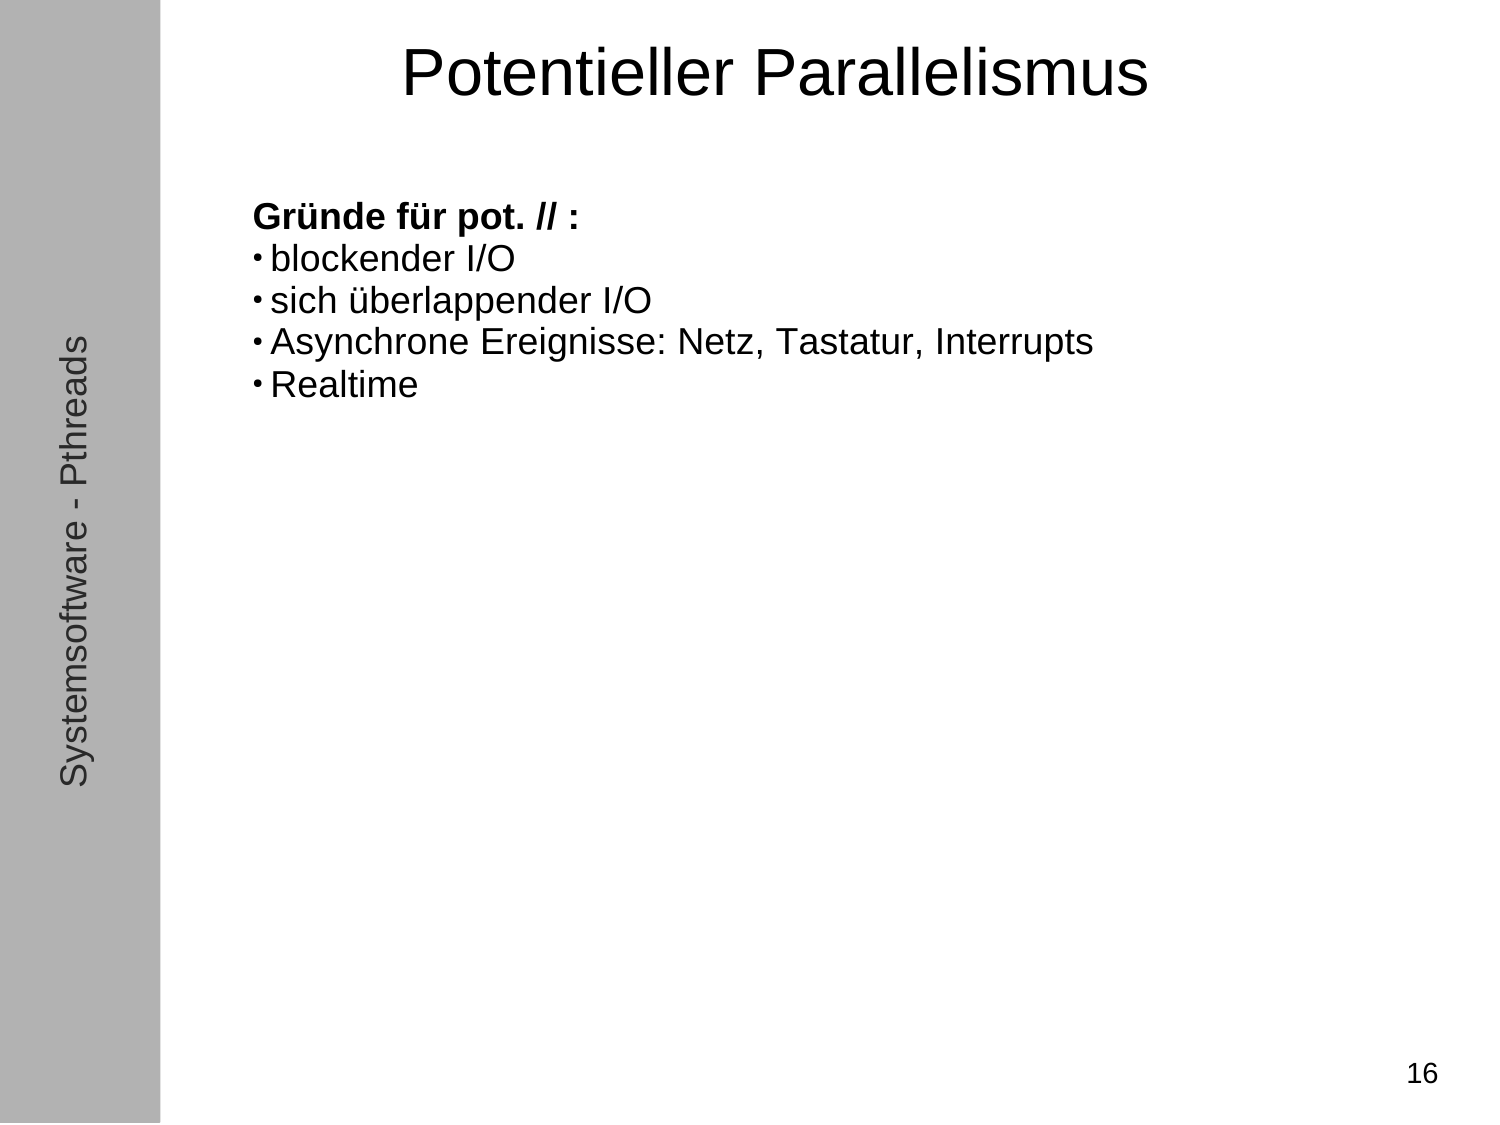

Potentieller Parallelismus
Gründe für pot. // :
blockender I/O
sich überlappender I/O
Asynchrone Ereignisse: Netz, Tastatur, Interrupts
Realtime
Systemsoftware - Pthreads